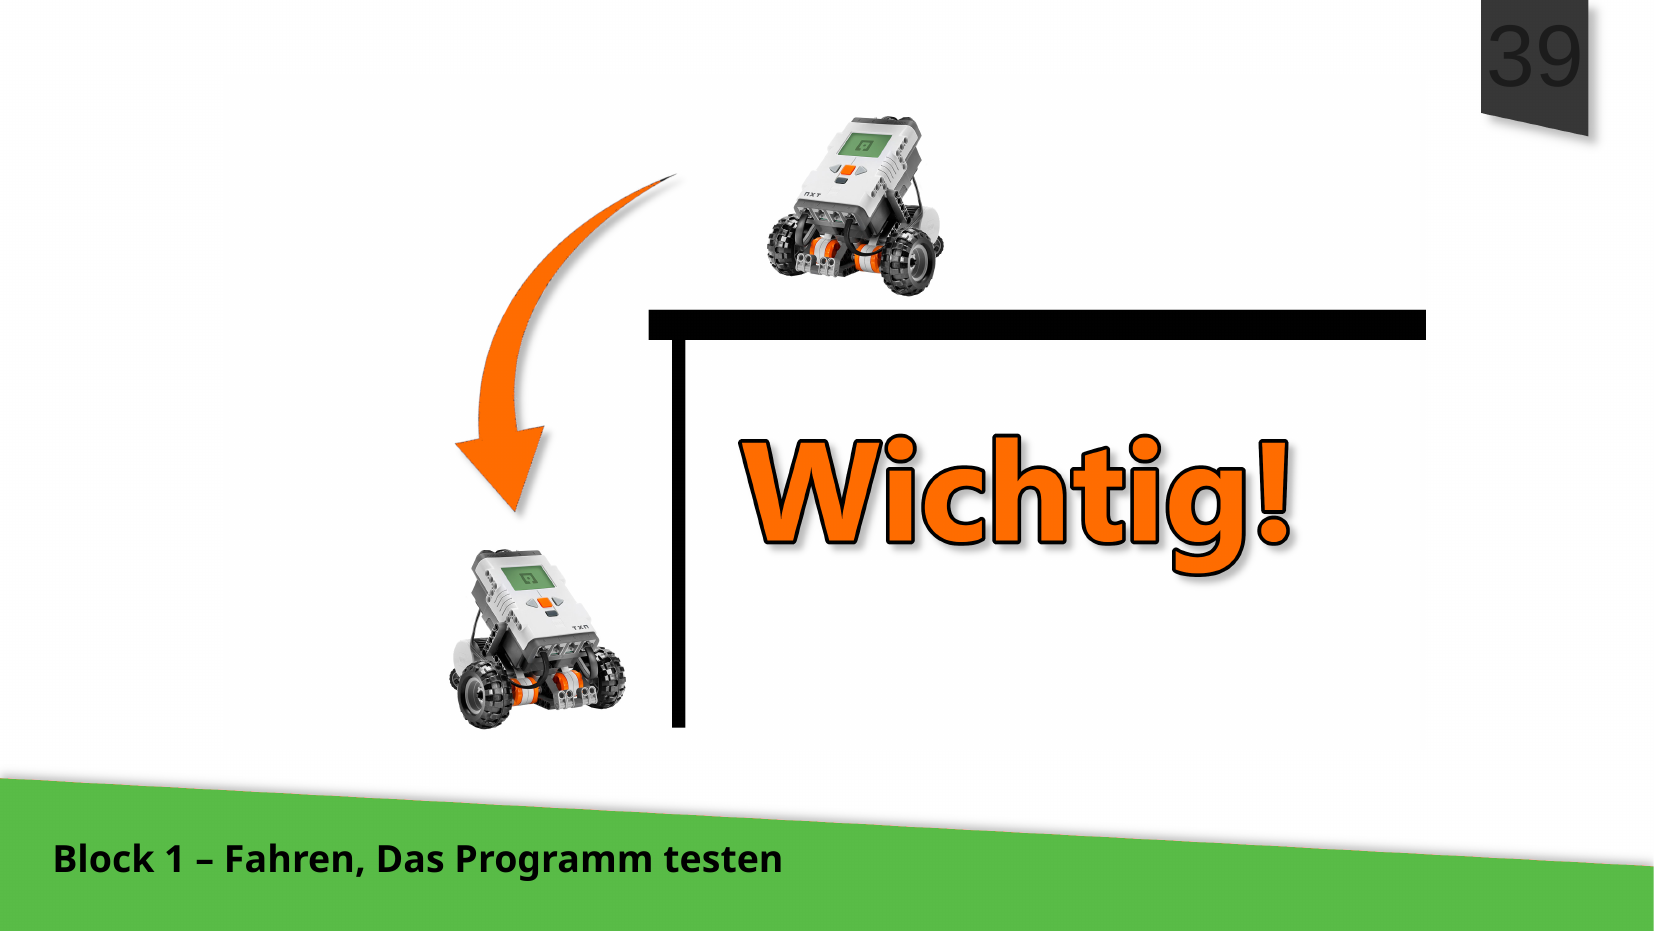

Block 1 – Fahren, Das Programm testen